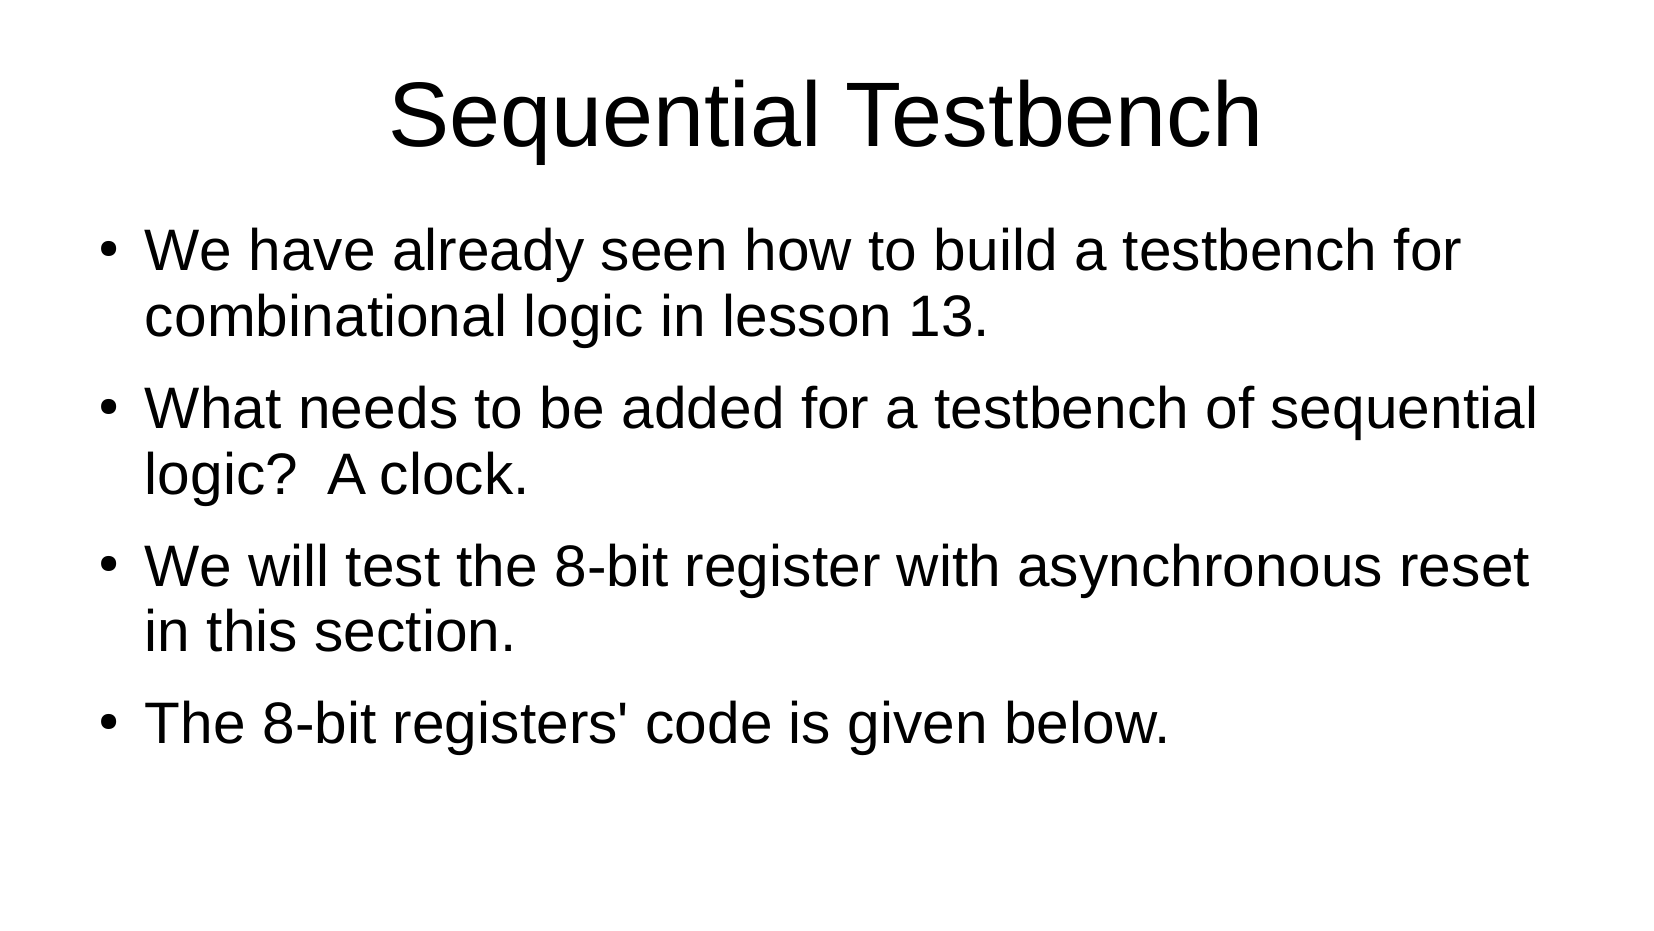

# Sequential Testbench
We have already seen how to build a testbench for combinational logic in lesson 13.
What needs to be added for a testbench of sequential logic? A clock.
We will test the 8-bit register with asynchronous reset in this section.
The 8-bit registers' code is given below.